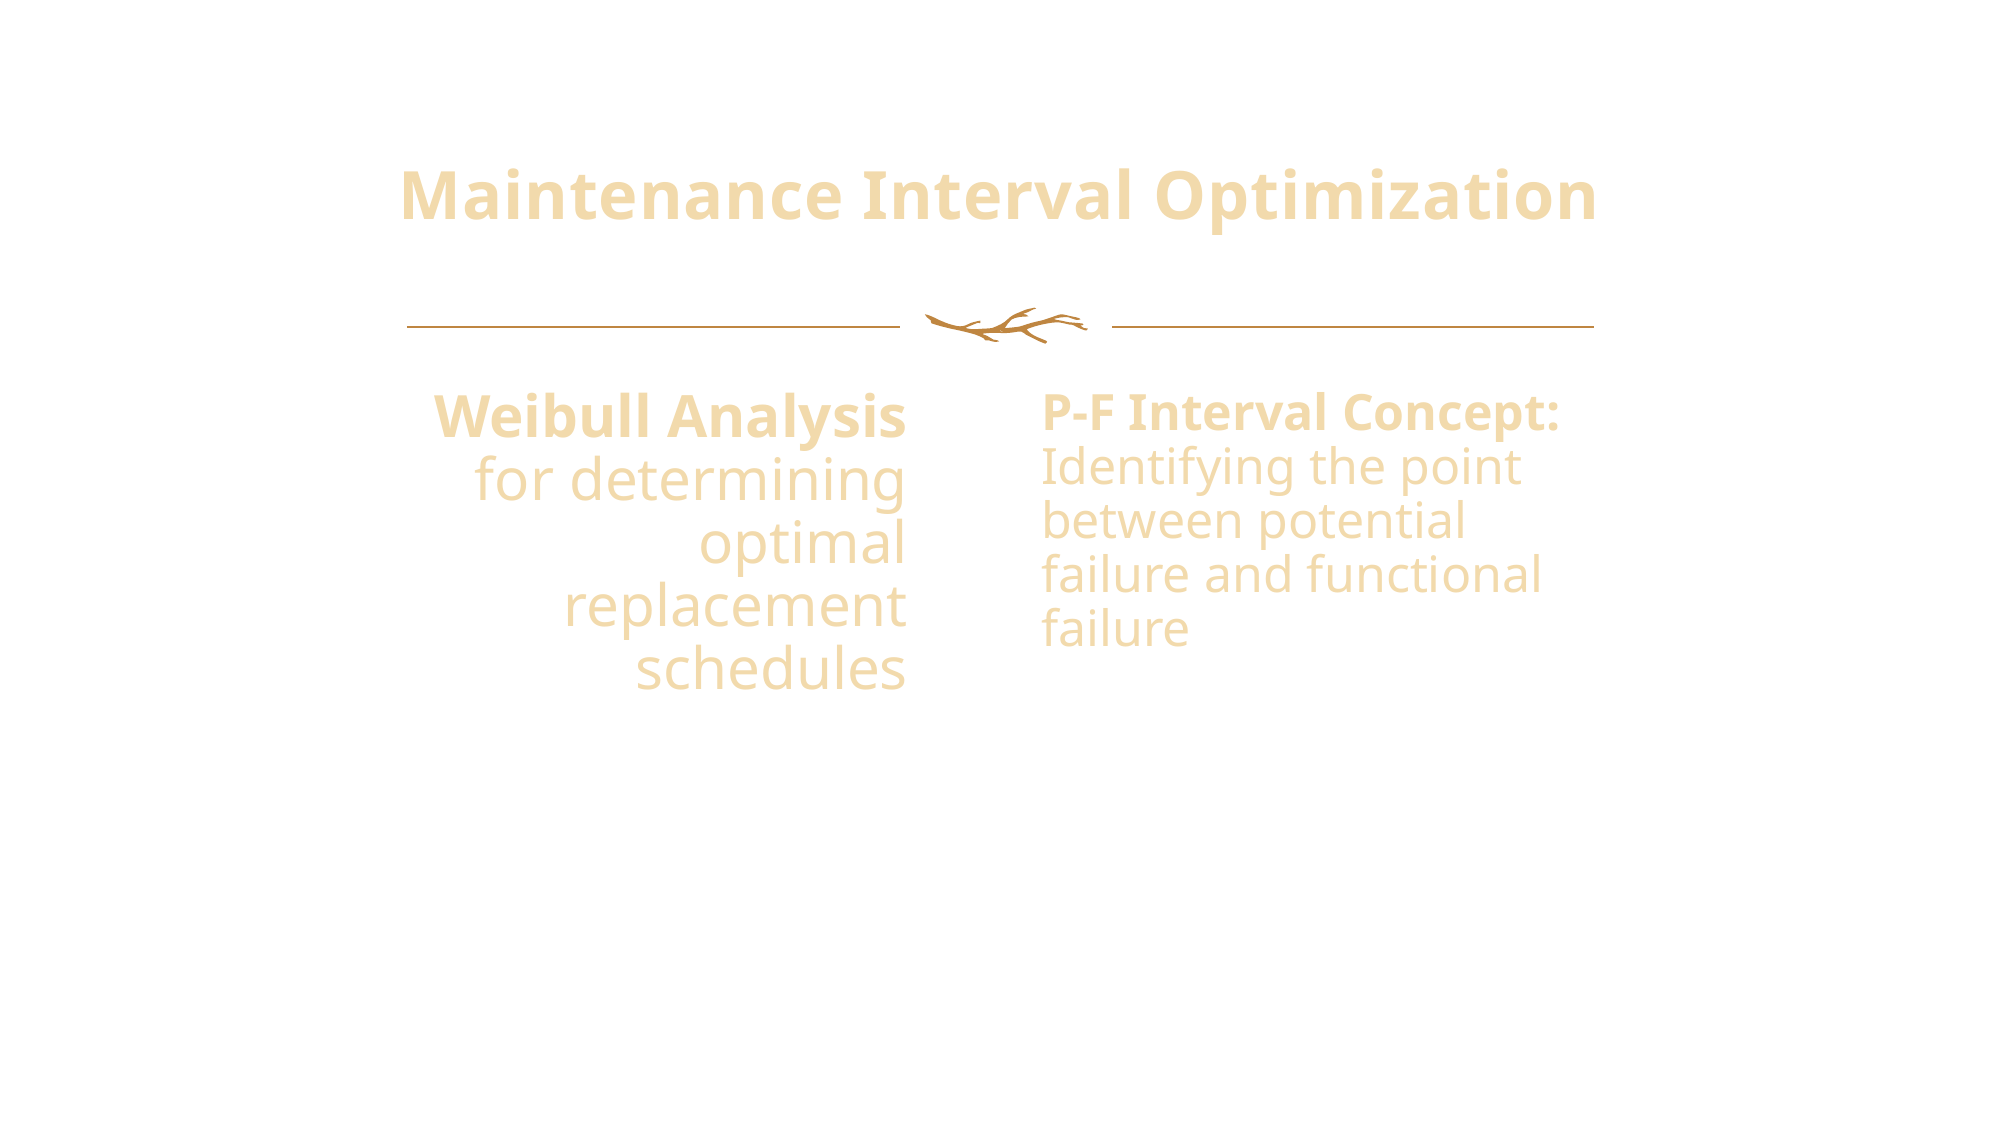

# Maintenance Interval Optimization
Weibull Analysis for determining optimal replacement schedules
P-F Interval Concept: Identifying the point between potential failure and functional failure
20XX
CONFERENCE PRESENTATION